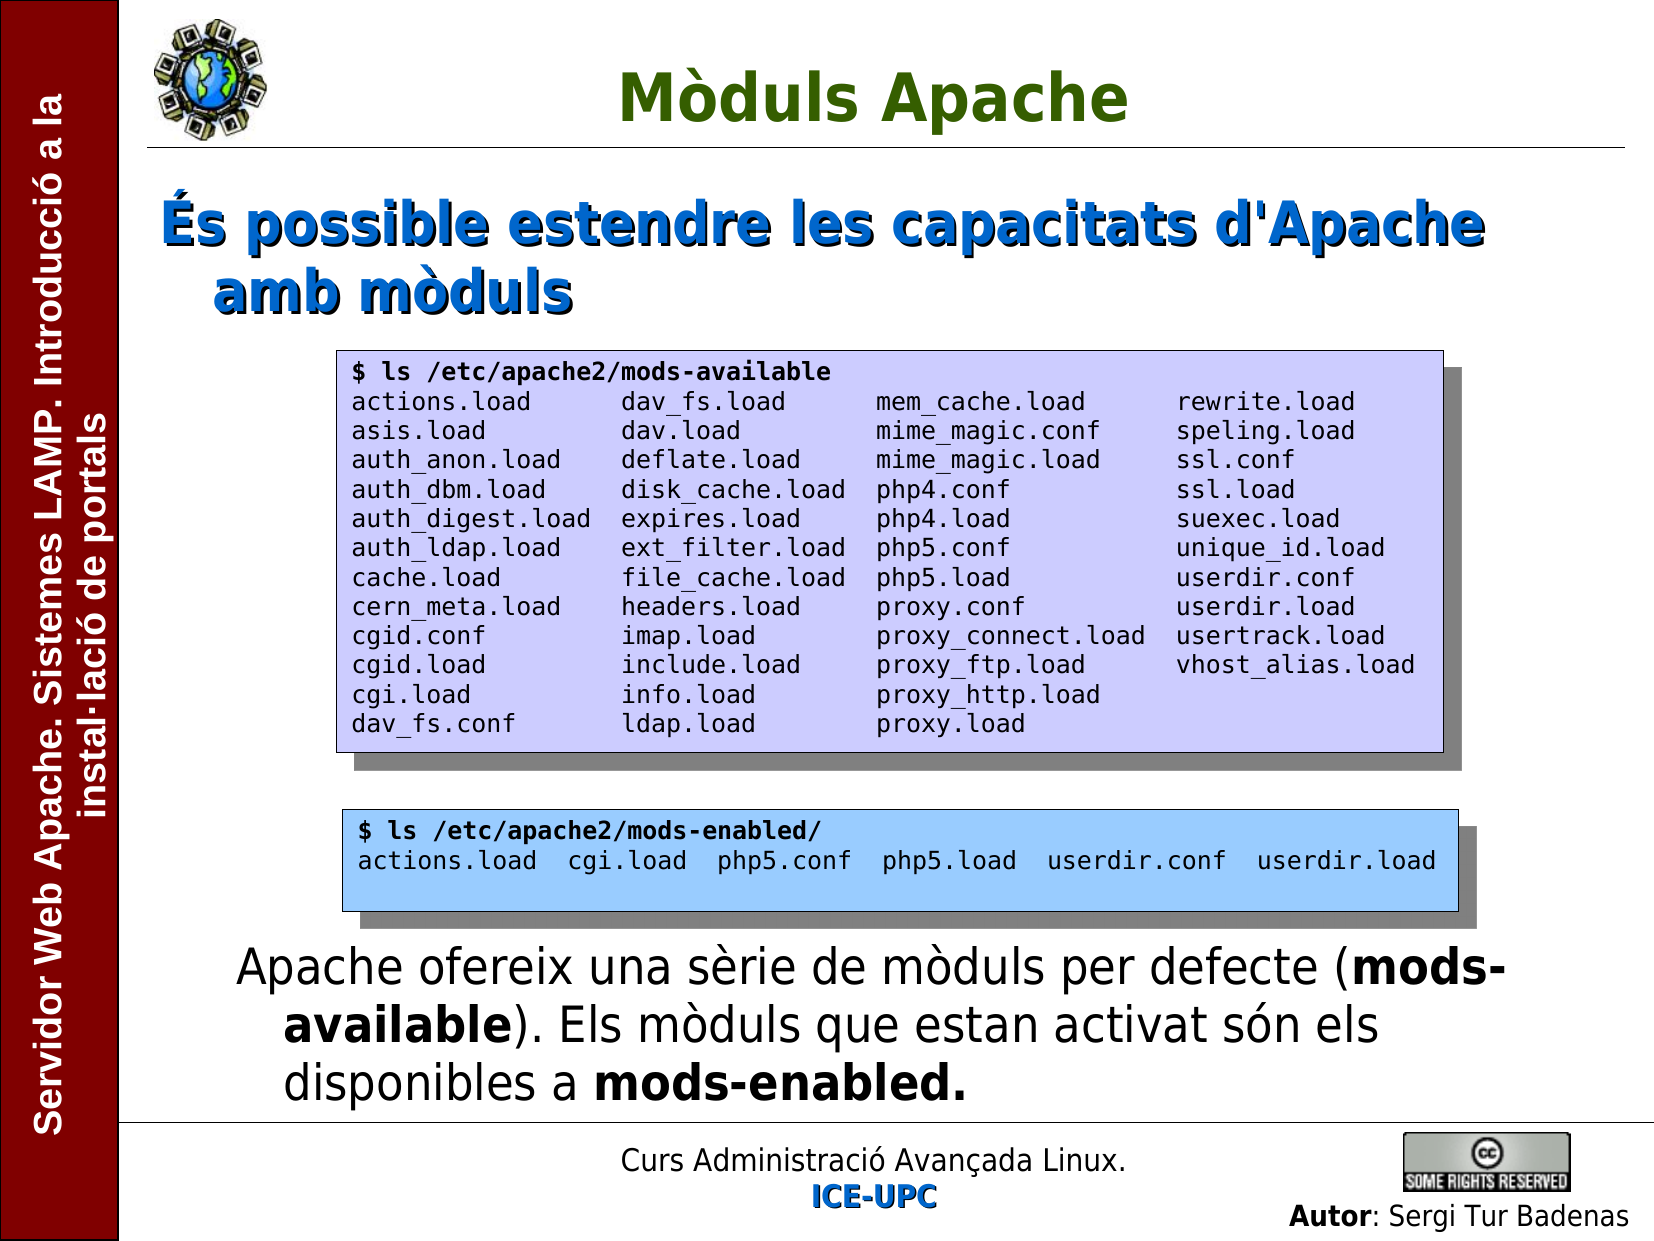

# Mòduls Apache
És possible estendre les capacitats d'Apache amb mòduls
Apache ofereix una sèrie de mòduls per defecte (mods-available). Els mòduls que estan activat són els disponibles a mods-enabled.
$ ls /etc/apache2/mods-available
actions.load dav_fs.load mem_cache.load rewrite.load
asis.load dav.load mime_magic.conf speling.load
auth_anon.load deflate.load mime_magic.load ssl.conf
auth_dbm.load disk_cache.load php4.conf ssl.load
auth_digest.load expires.load php4.load suexec.load
auth_ldap.load ext_filter.load php5.conf unique_id.load
cache.load file_cache.load php5.load userdir.conf
cern_meta.load headers.load proxy.conf userdir.load
cgid.conf imap.load proxy_connect.load usertrack.load
cgid.load include.load proxy_ftp.load vhost_alias.load
cgi.load info.load proxy_http.load
dav_fs.conf ldap.load proxy.load
$ ls /etc/apache2/mods-enabled/
actions.load cgi.load php5.conf php5.load userdir.conf userdir.load